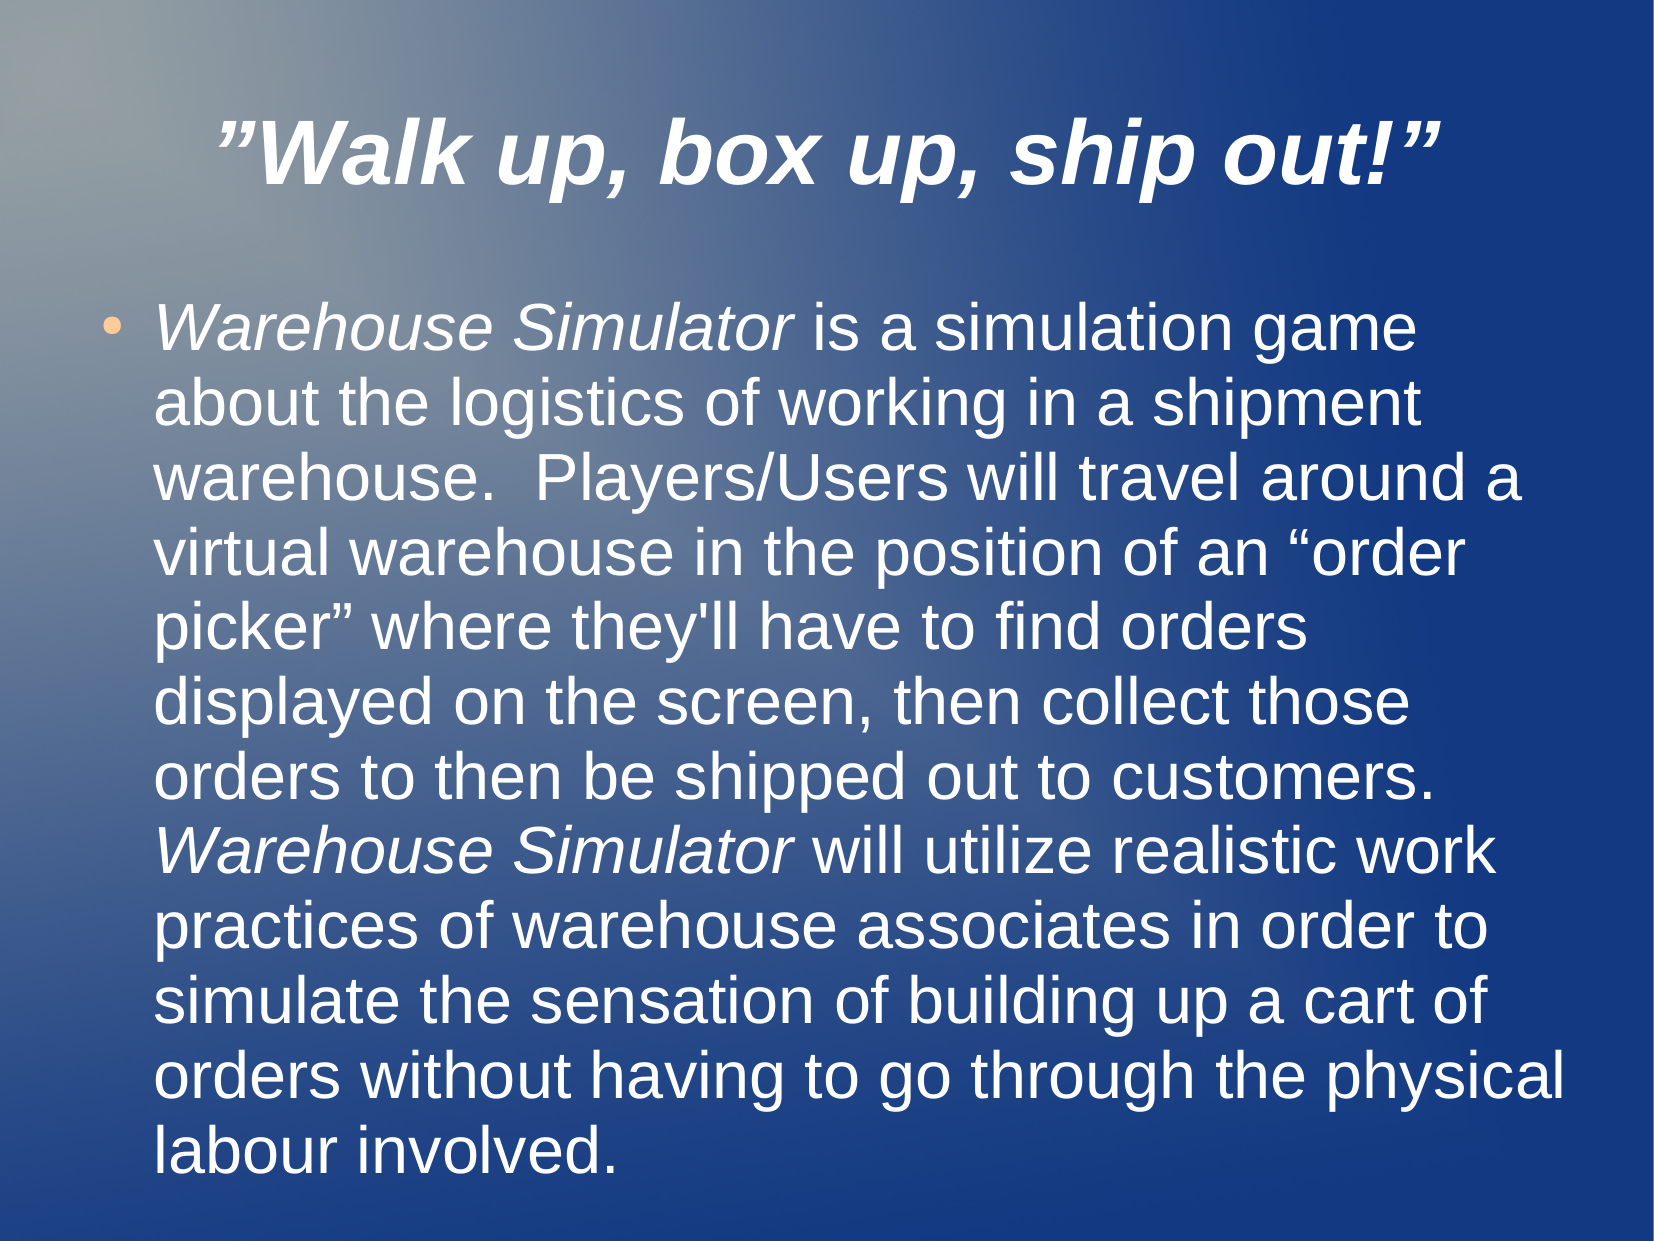

# ”Walk up, box up, ship out!”
Warehouse Simulator is a simulation game about the logistics of working in a shipment warehouse. Players/Users will travel around a virtual warehouse in the position of an “order picker” where they'll have to find orders displayed on the screen, then collect those orders to then be shipped out to customers. Warehouse Simulator will utilize realistic work practices of warehouse associates in order to simulate the sensation of building up a cart of orders without having to go through the physical labour involved.